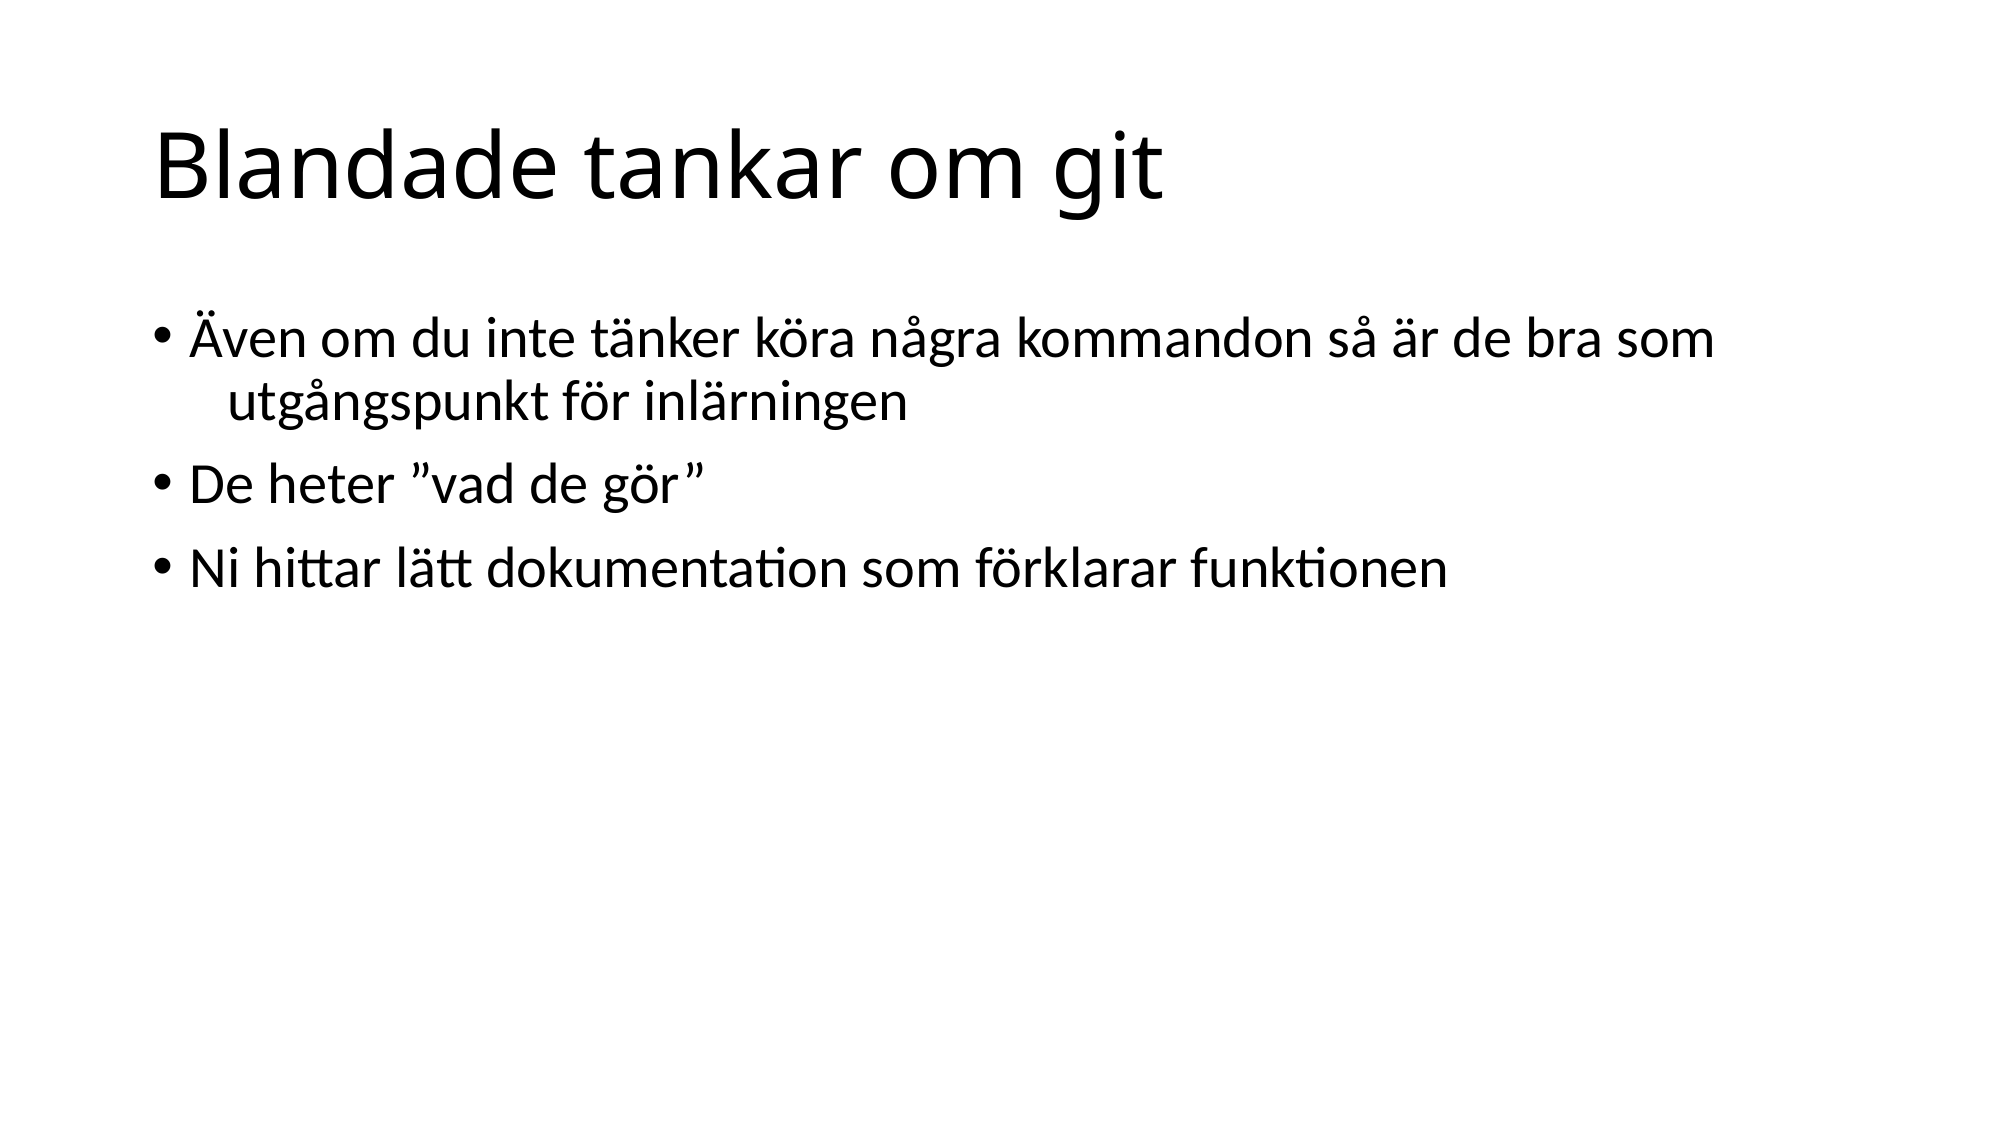

# Blandade tankar om git
Även om du inte tänker köra några kommandon så är de bra som utgångspunkt för inlärningen
De heter ”vad de gör”
Ni hittar lätt dokumentation som förklarar funktionen